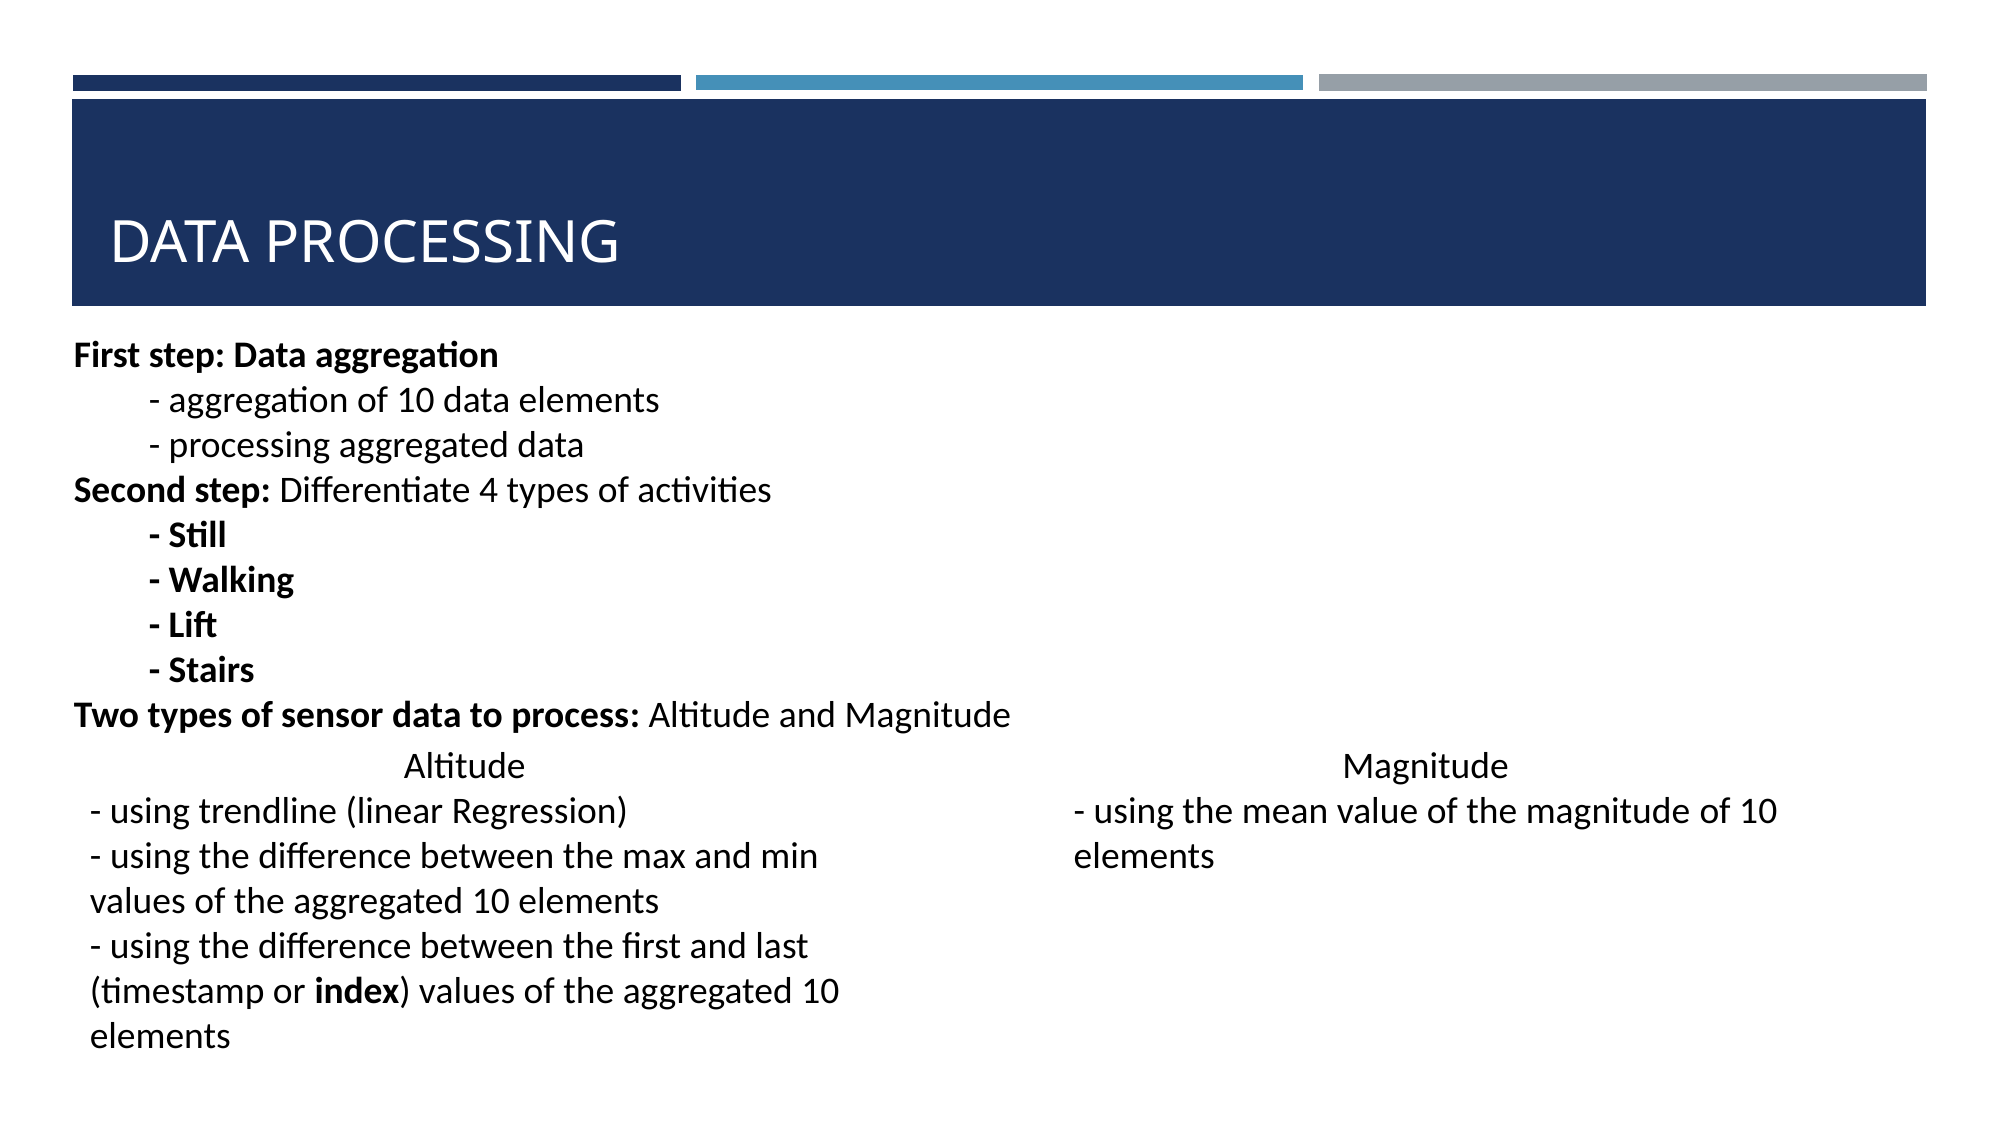

# Data Processing
First step: Data aggregation
	- aggregation of 10 data elements
	- processing aggregated data
Second step: Differentiate 4 types of activities
	- Still
	- Walking
	- Lift
	- Stairs
Two types of sensor data to process: Altitude and Magnitude
Altitude
- using trendline (linear Regression)
- using the difference between the max and min values of the aggregated 10 elements
- using the difference between the first and last (timestamp or index) values of the aggregated 10 elements
Magnitude
- using the mean value of the magnitude of 10 elements